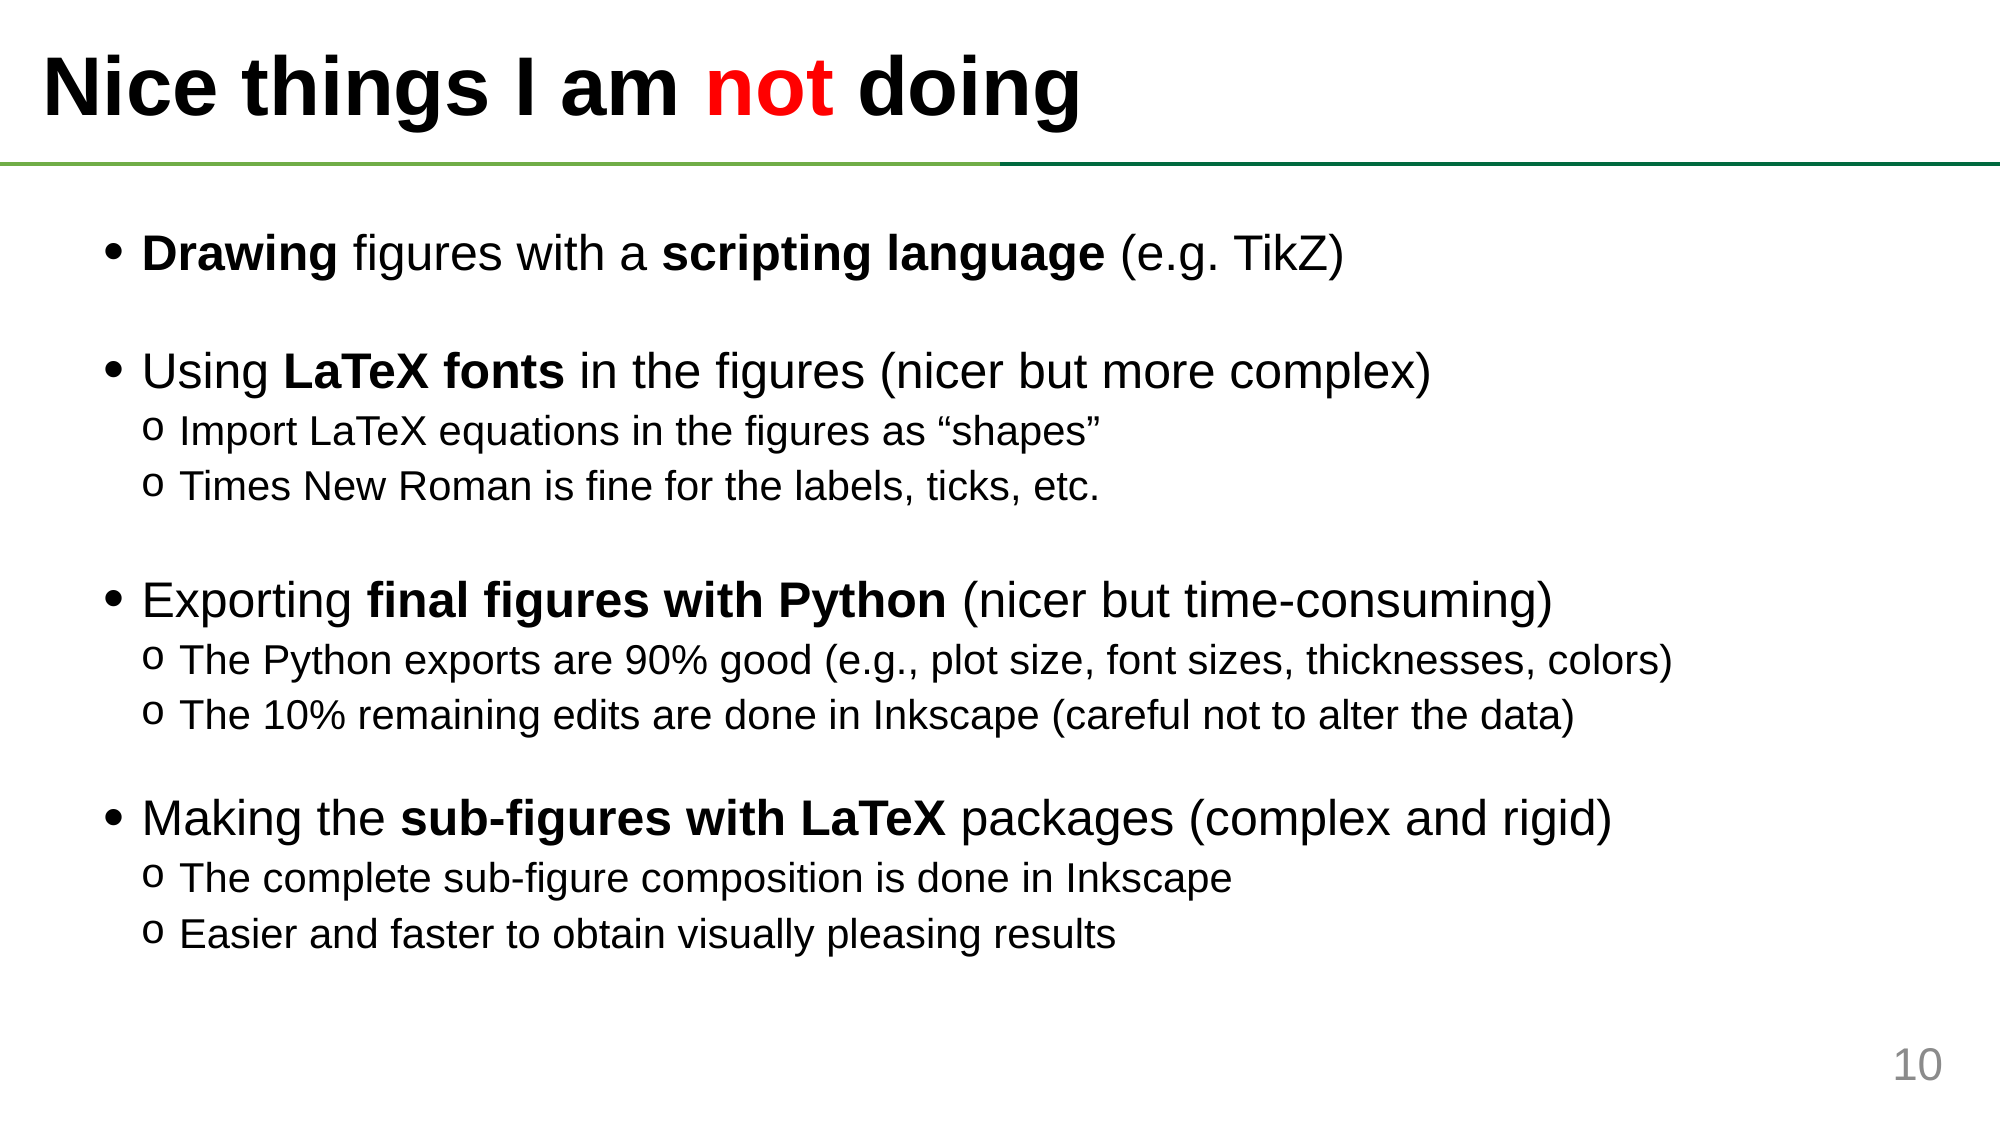

# Nice things I am not doing
Drawing figures with a scripting language (e.g. TikZ)
Using LaTeX fonts in the figures (nicer but more complex)
Import LaTeX equations in the figures as “shapes”
Times New Roman is fine for the labels, ticks, etc.
Exporting final figures with Python (nicer but time-consuming)
The Python exports are 90% good (e.g., plot size, font sizes, thicknesses, colors)
The 10% remaining edits are done in Inkscape (careful not to alter the data)
Making the sub-figures with LaTeX packages (complex and rigid)
The complete sub-figure composition is done in Inkscape
Easier and faster to obtain visually pleasing results
10